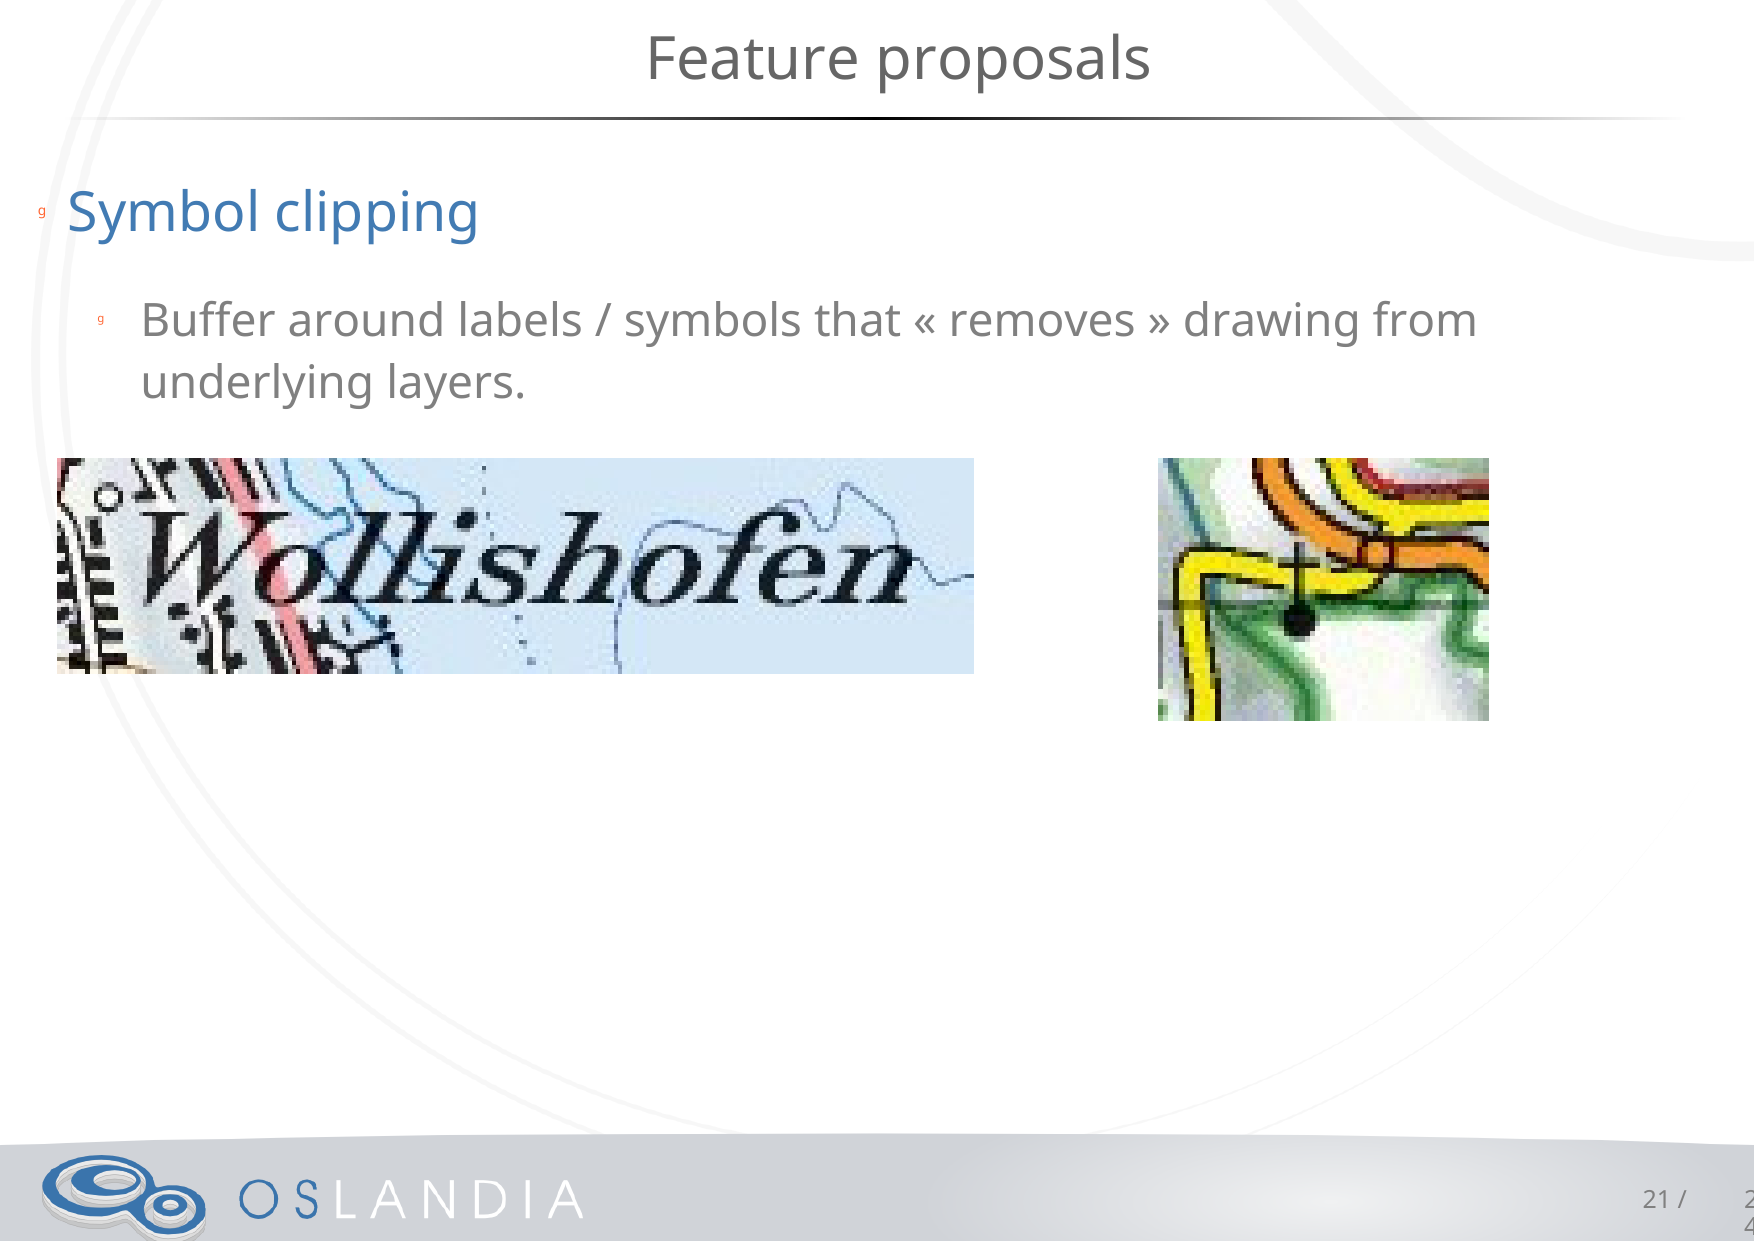

# Feature proposals
Symbol clipping
Buffer around labels / symbols that « removes » drawing from underlying layers.